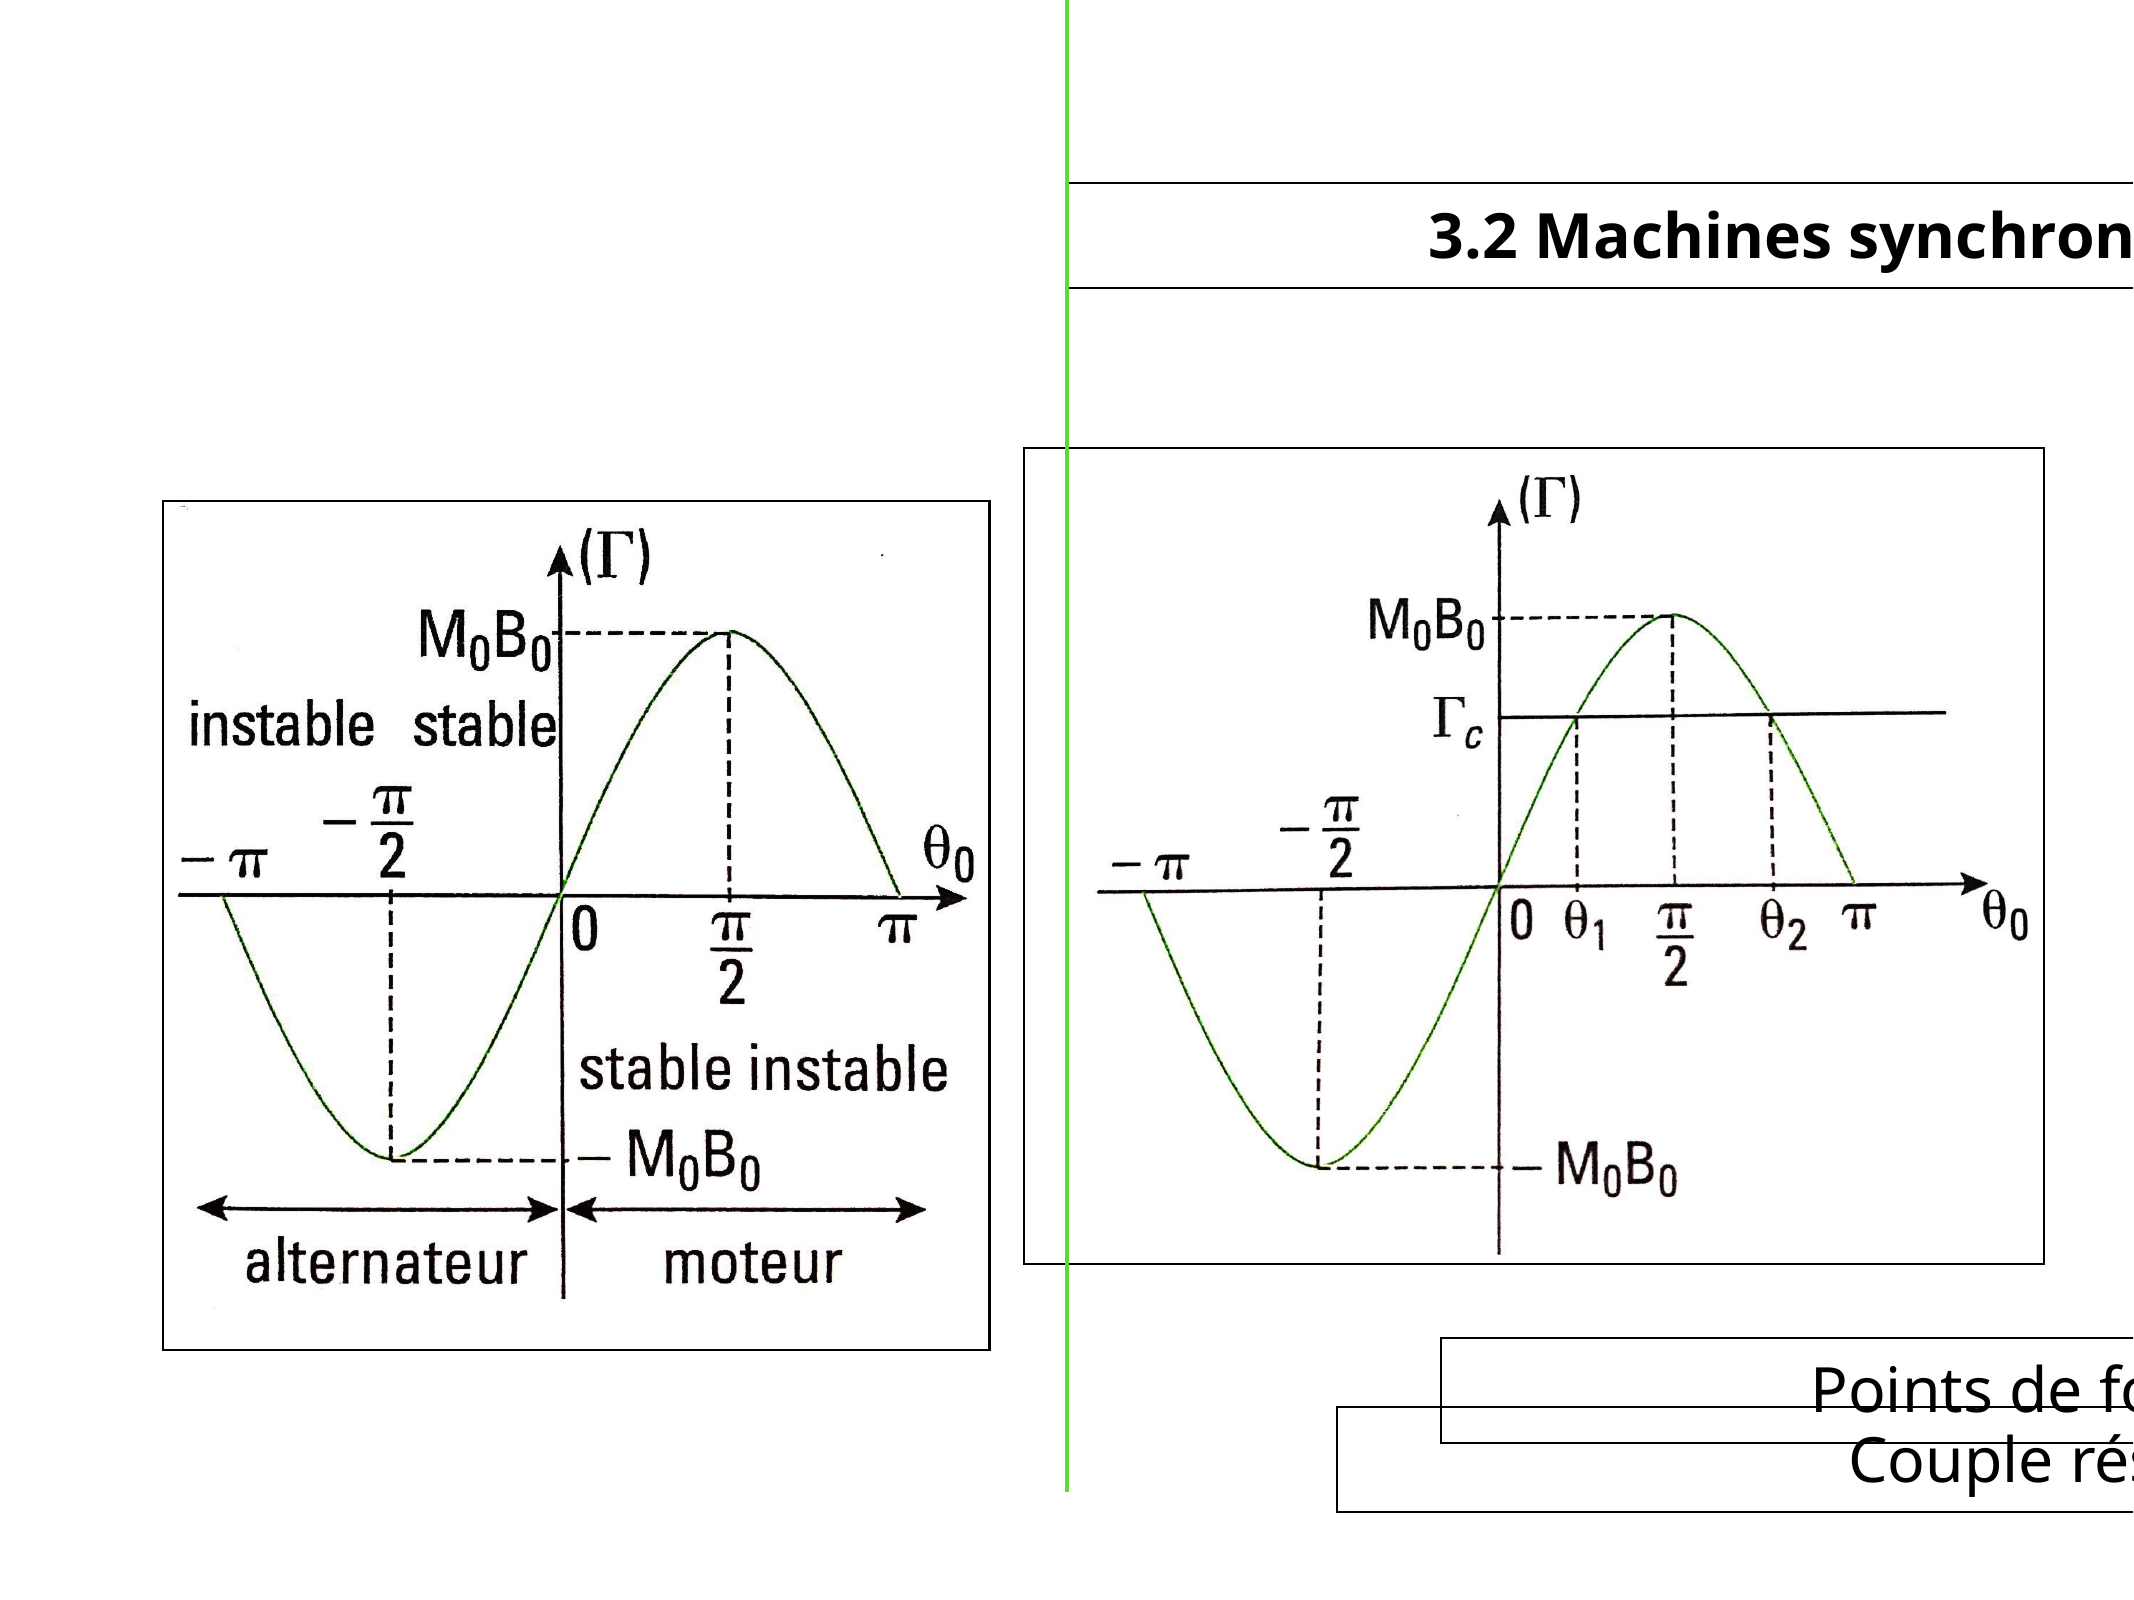

3.2 Machines synchrones
Points de fonctionnement
Couple résistant